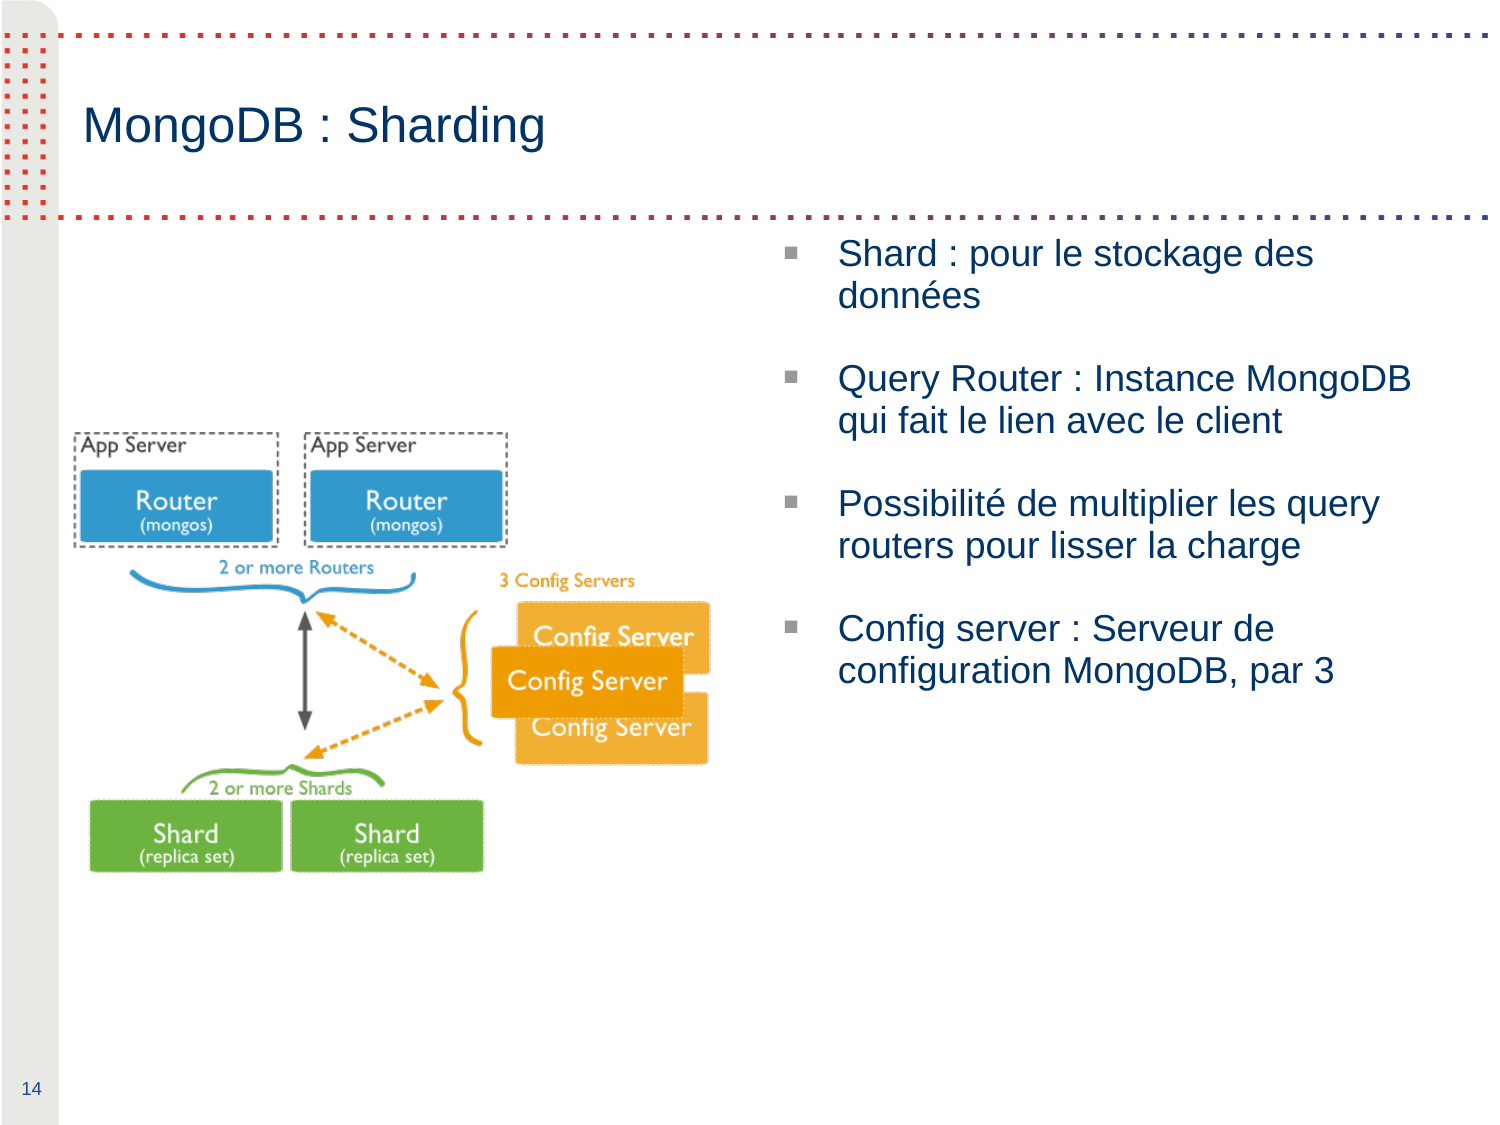

# MongoDB : Sharding
Shard : pour le stockage des données
Query Router : Instance MongoDB qui fait le lien avec le client
Possibilité de multiplier les query routers pour lisser la charge
Config server : Serveur de configuration MongoDB, par 3